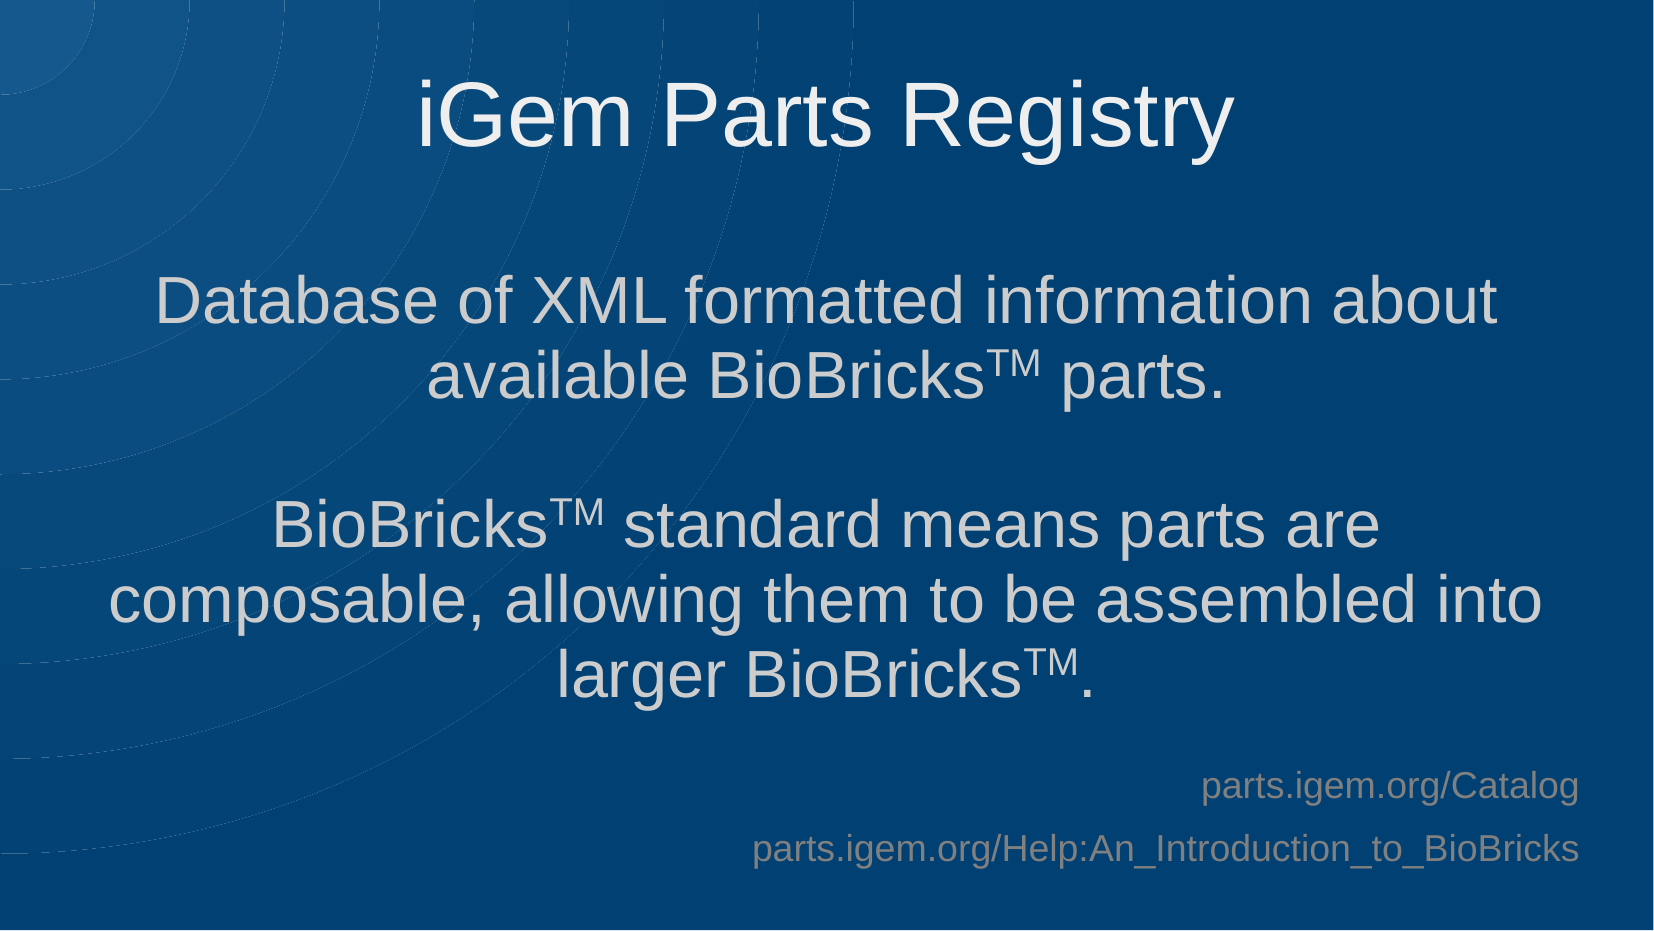

# iGem Parts Registry
Database of XML formatted information about available BioBricksTM parts.
BioBricksTM standard means parts are composable, allowing them to be assembled into larger BioBricksTM.
parts.igem.org/Catalog
parts.igem.org/Help:An_Introduction_to_BioBricks